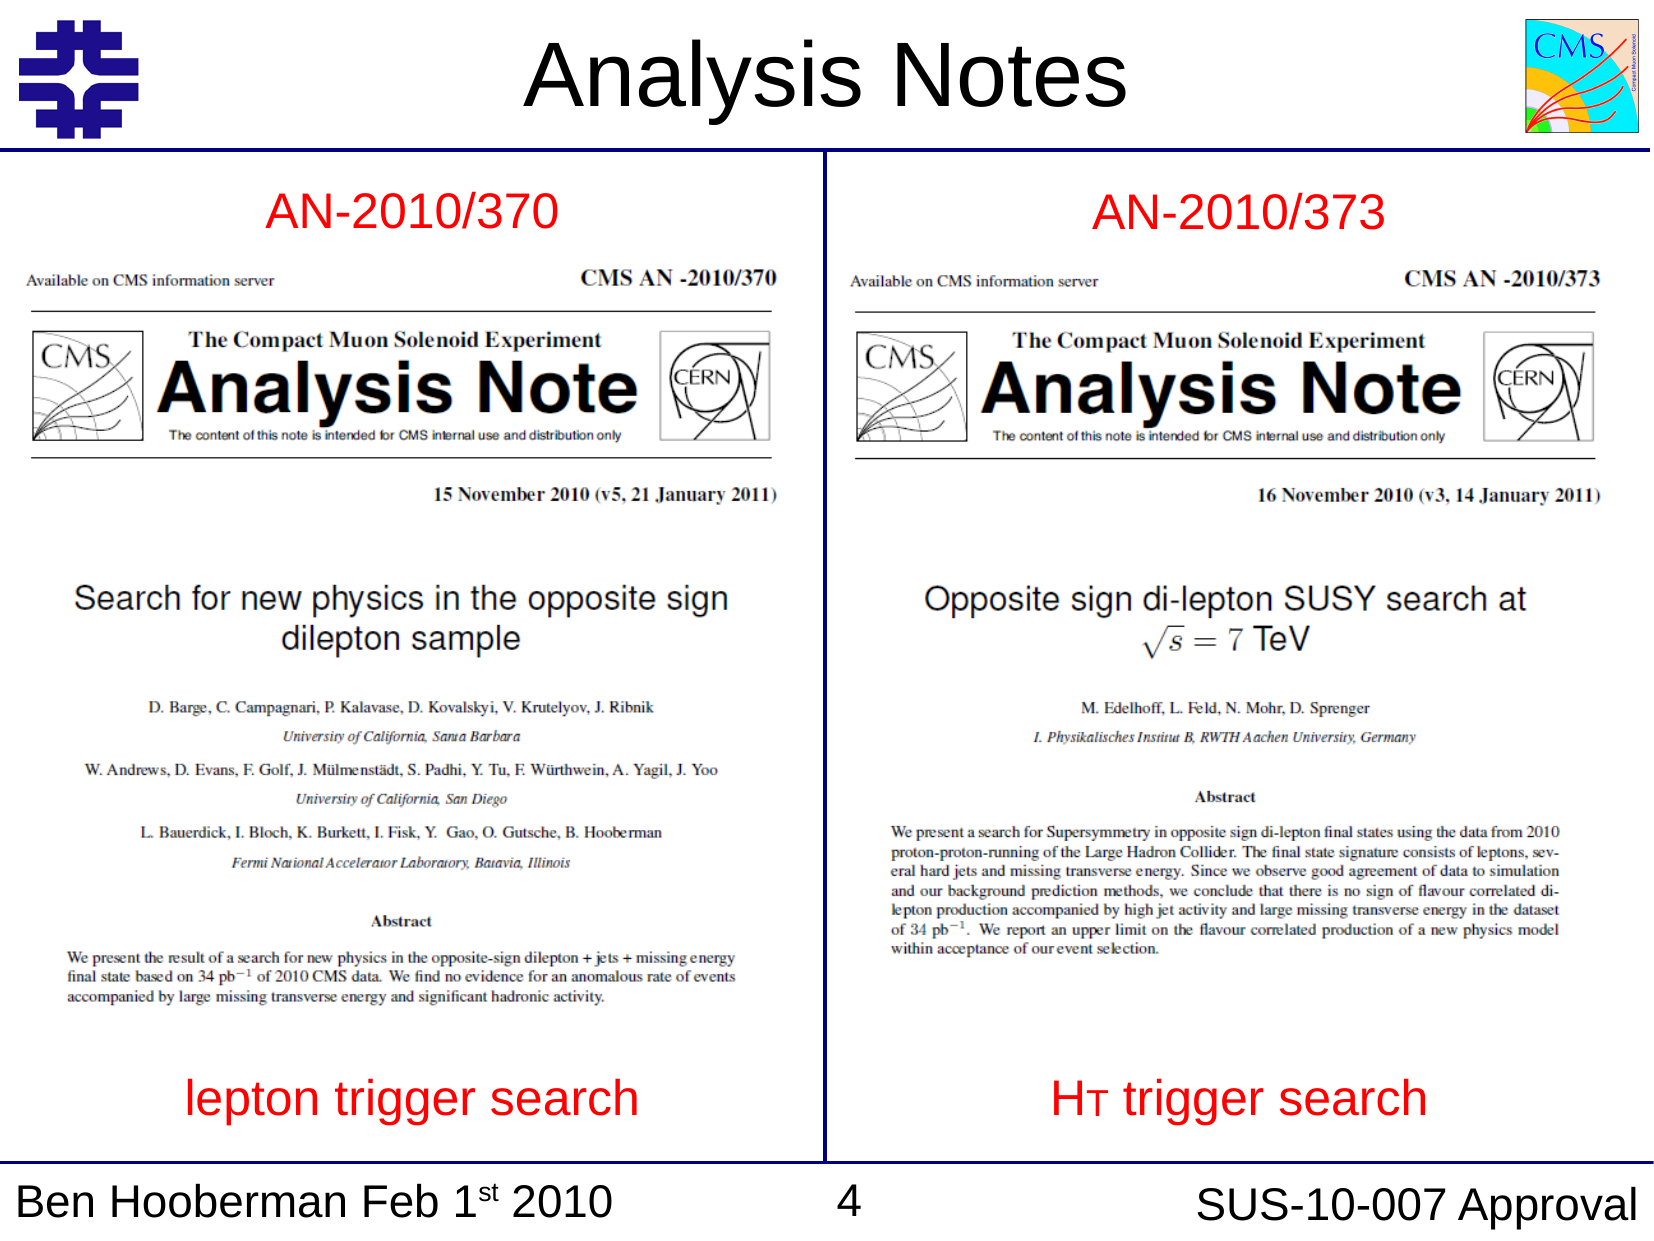

# Analysis Notes
AN-2010/370
AN-2010/373
lepton trigger search
HT trigger search
4